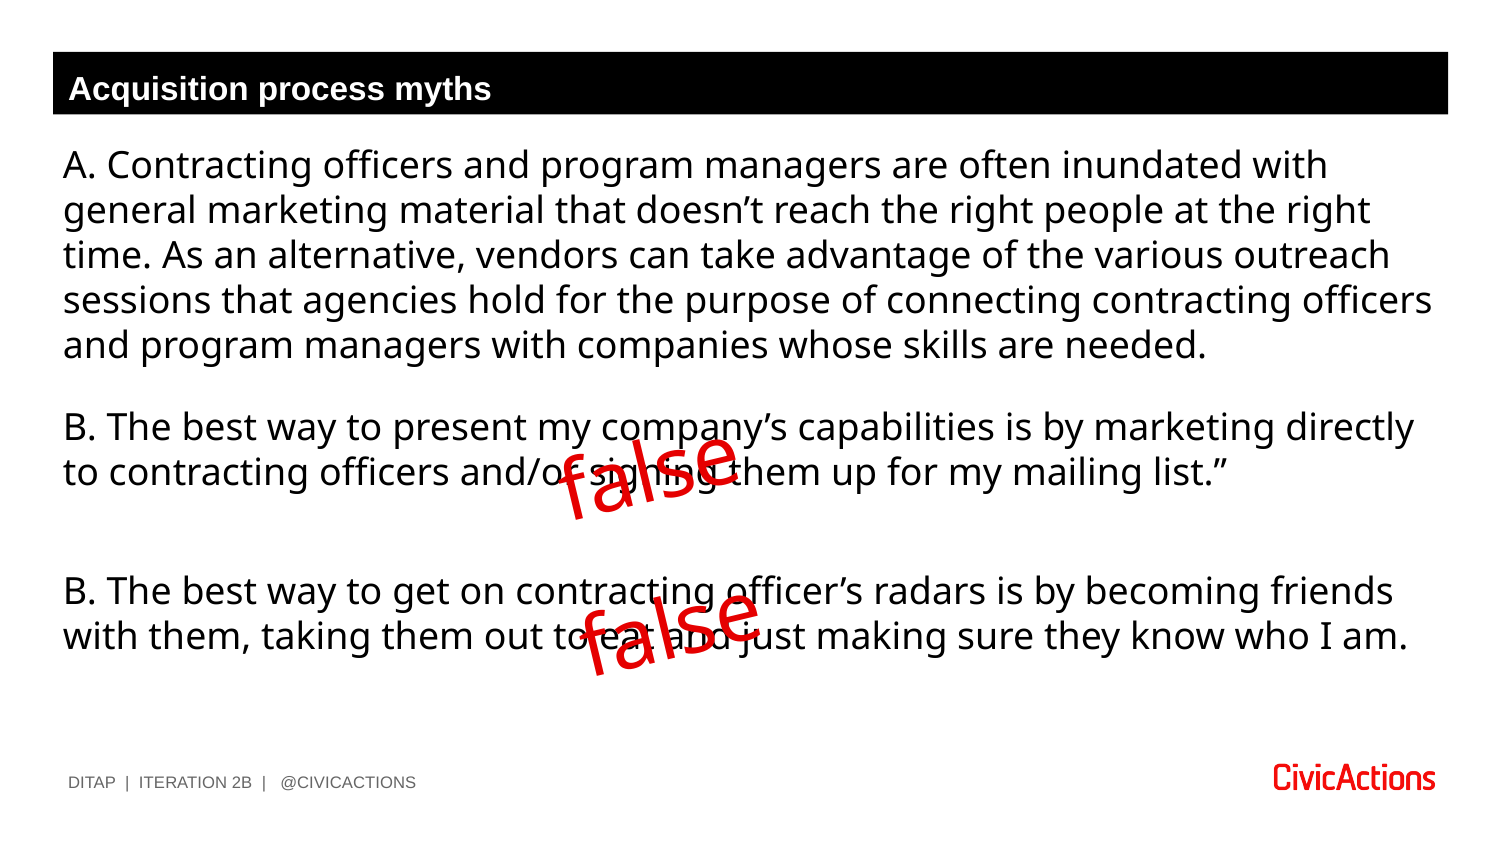

Acquisition process myths
A. Contracting officers and program managers are often inundated with general marketing material that doesn’t reach the right people at the right time. As an alternative, vendors can take advantage of the various outreach sessions that agencies hold for the purpose of connecting contracting officers and program managers with companies whose skills are needed.
# B. The best way to present my company’s capabilities is by marketing directly to contracting officers and/or signing them up for my mailing list.”
false
false
B. The best way to get on contracting officer’s radars is by becoming friends with them, taking them out to eat and just making sure they know who I am.